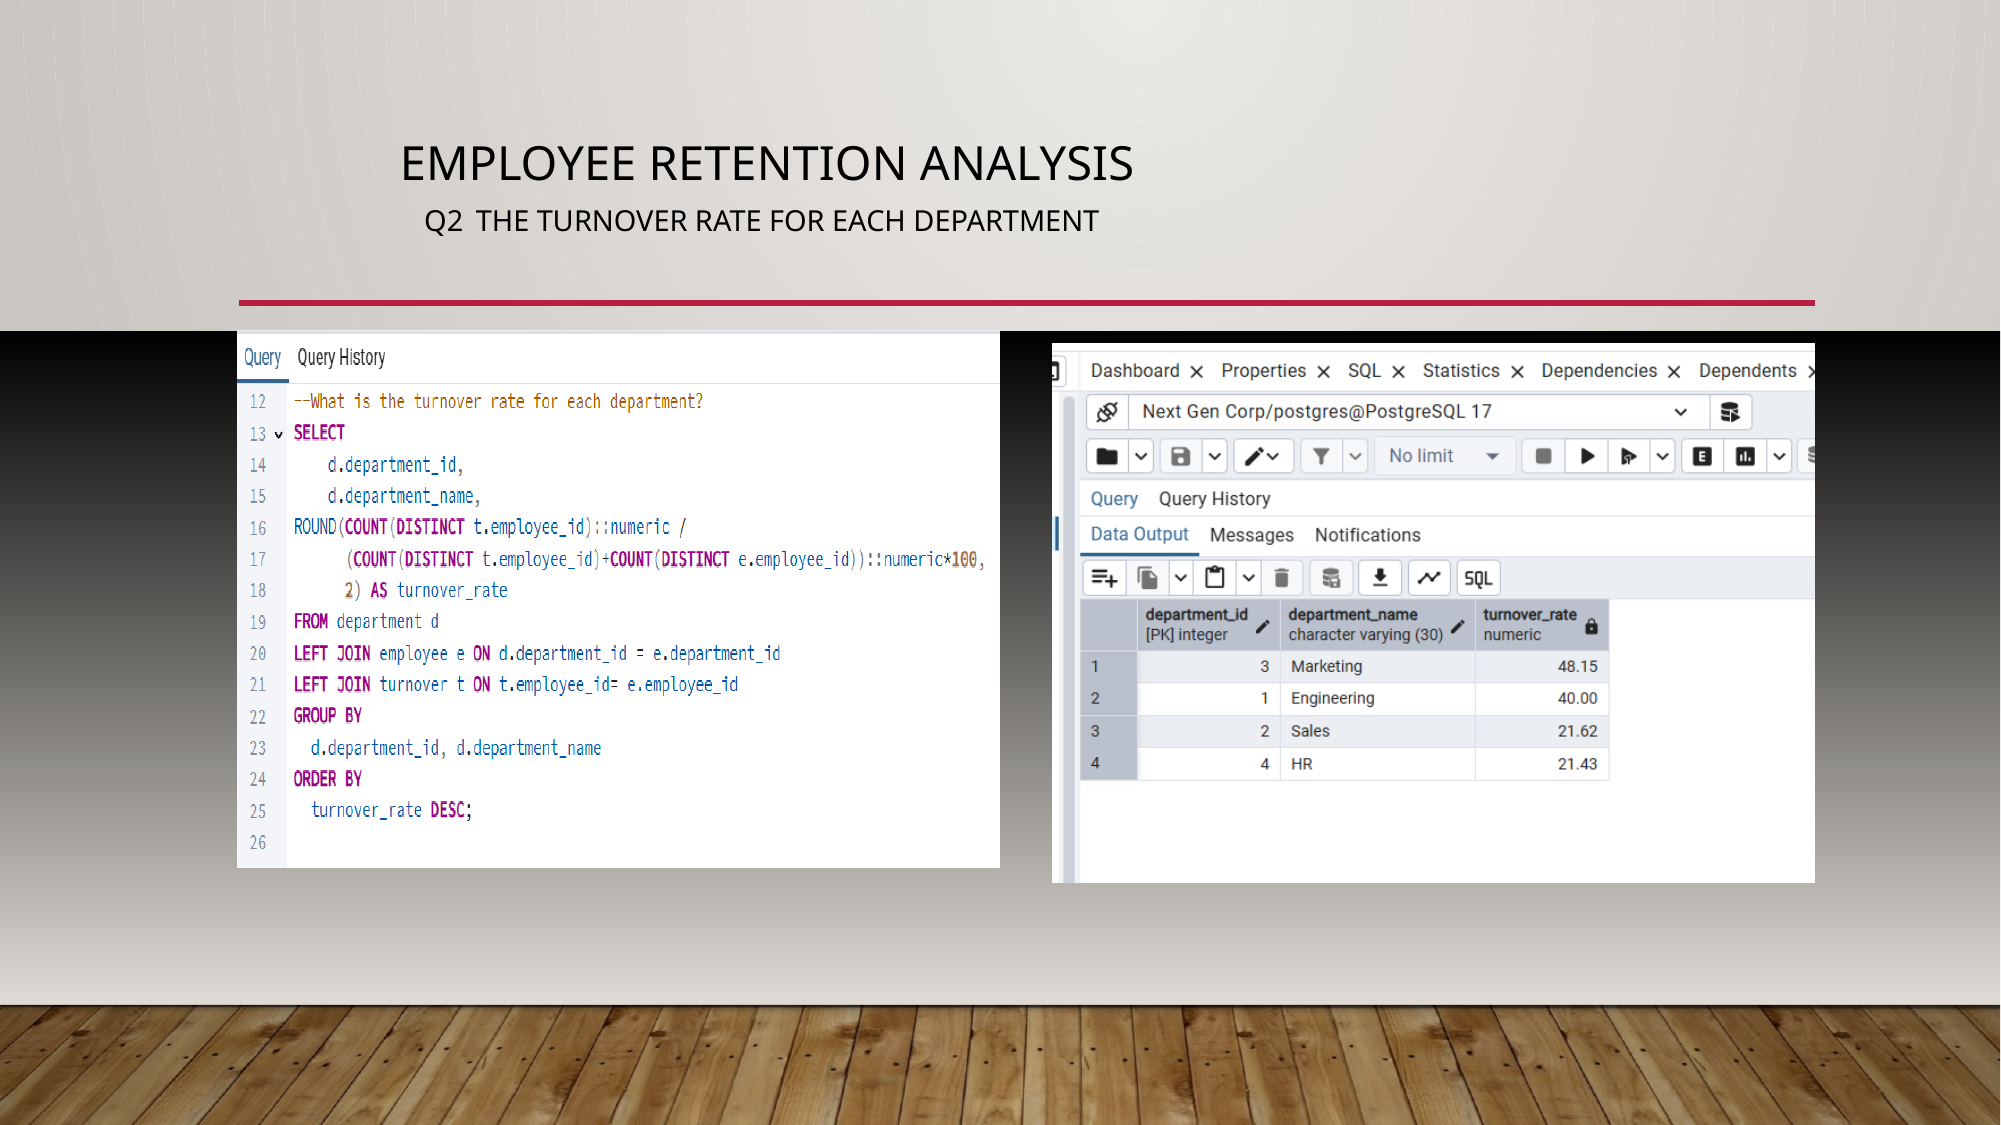

# Employee Retention Analysis q2 The turnover rate for each department